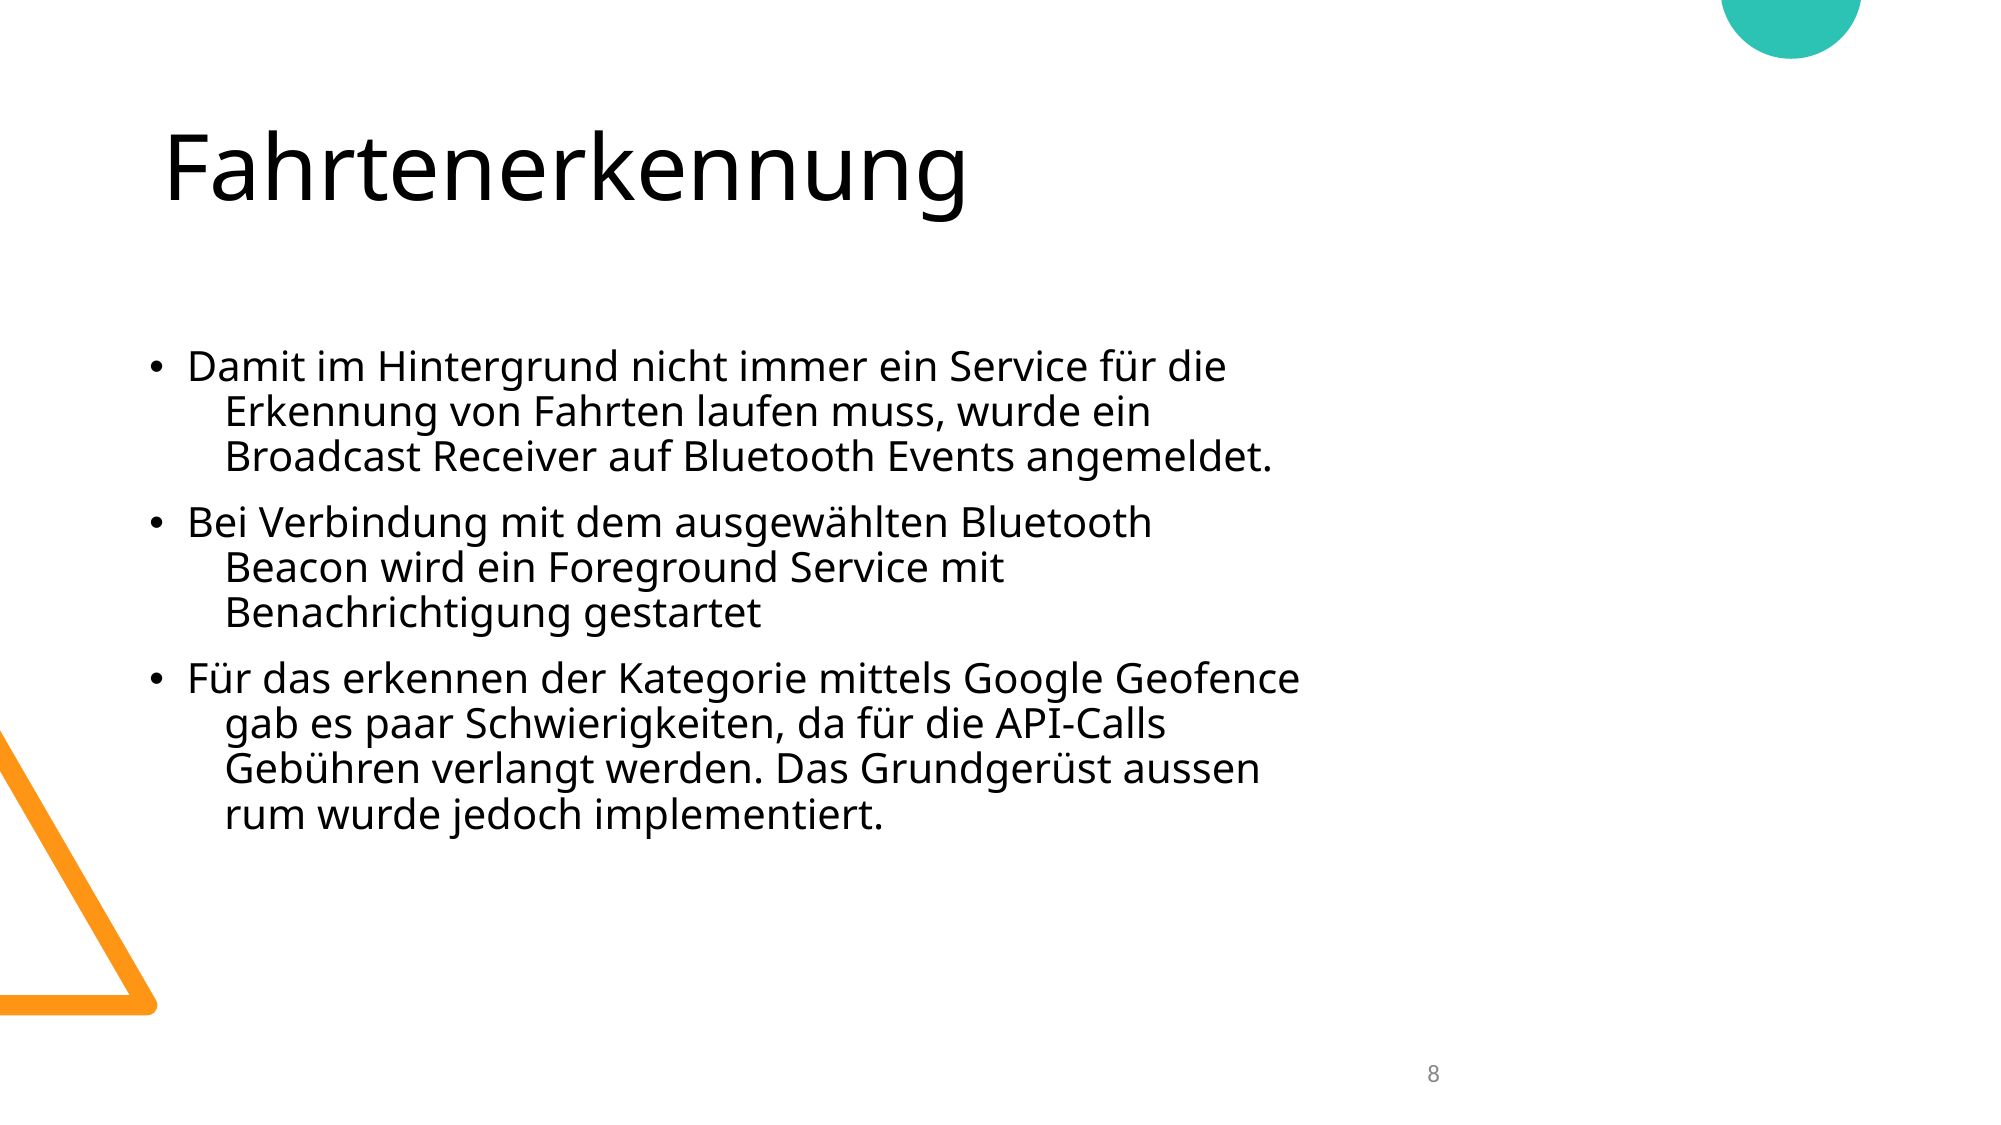

# Fahrtenerkennung
Damit im Hintergrund nicht immer ein Service für die Erkennung von Fahrten laufen muss, wurde ein Broadcast Receiver auf Bluetooth Events angemeldet.
Bei Verbindung mit dem ausgewählten Bluetooth Beacon wird ein Foreground Service mit Benachrichtigung gestartet
Für das erkennen der Kategorie mittels Google Geofence gab es paar Schwierigkeiten, da für die API-Calls Gebühren verlangt werden. Das Grundgerüst aussen rum wurde jedoch implementiert.